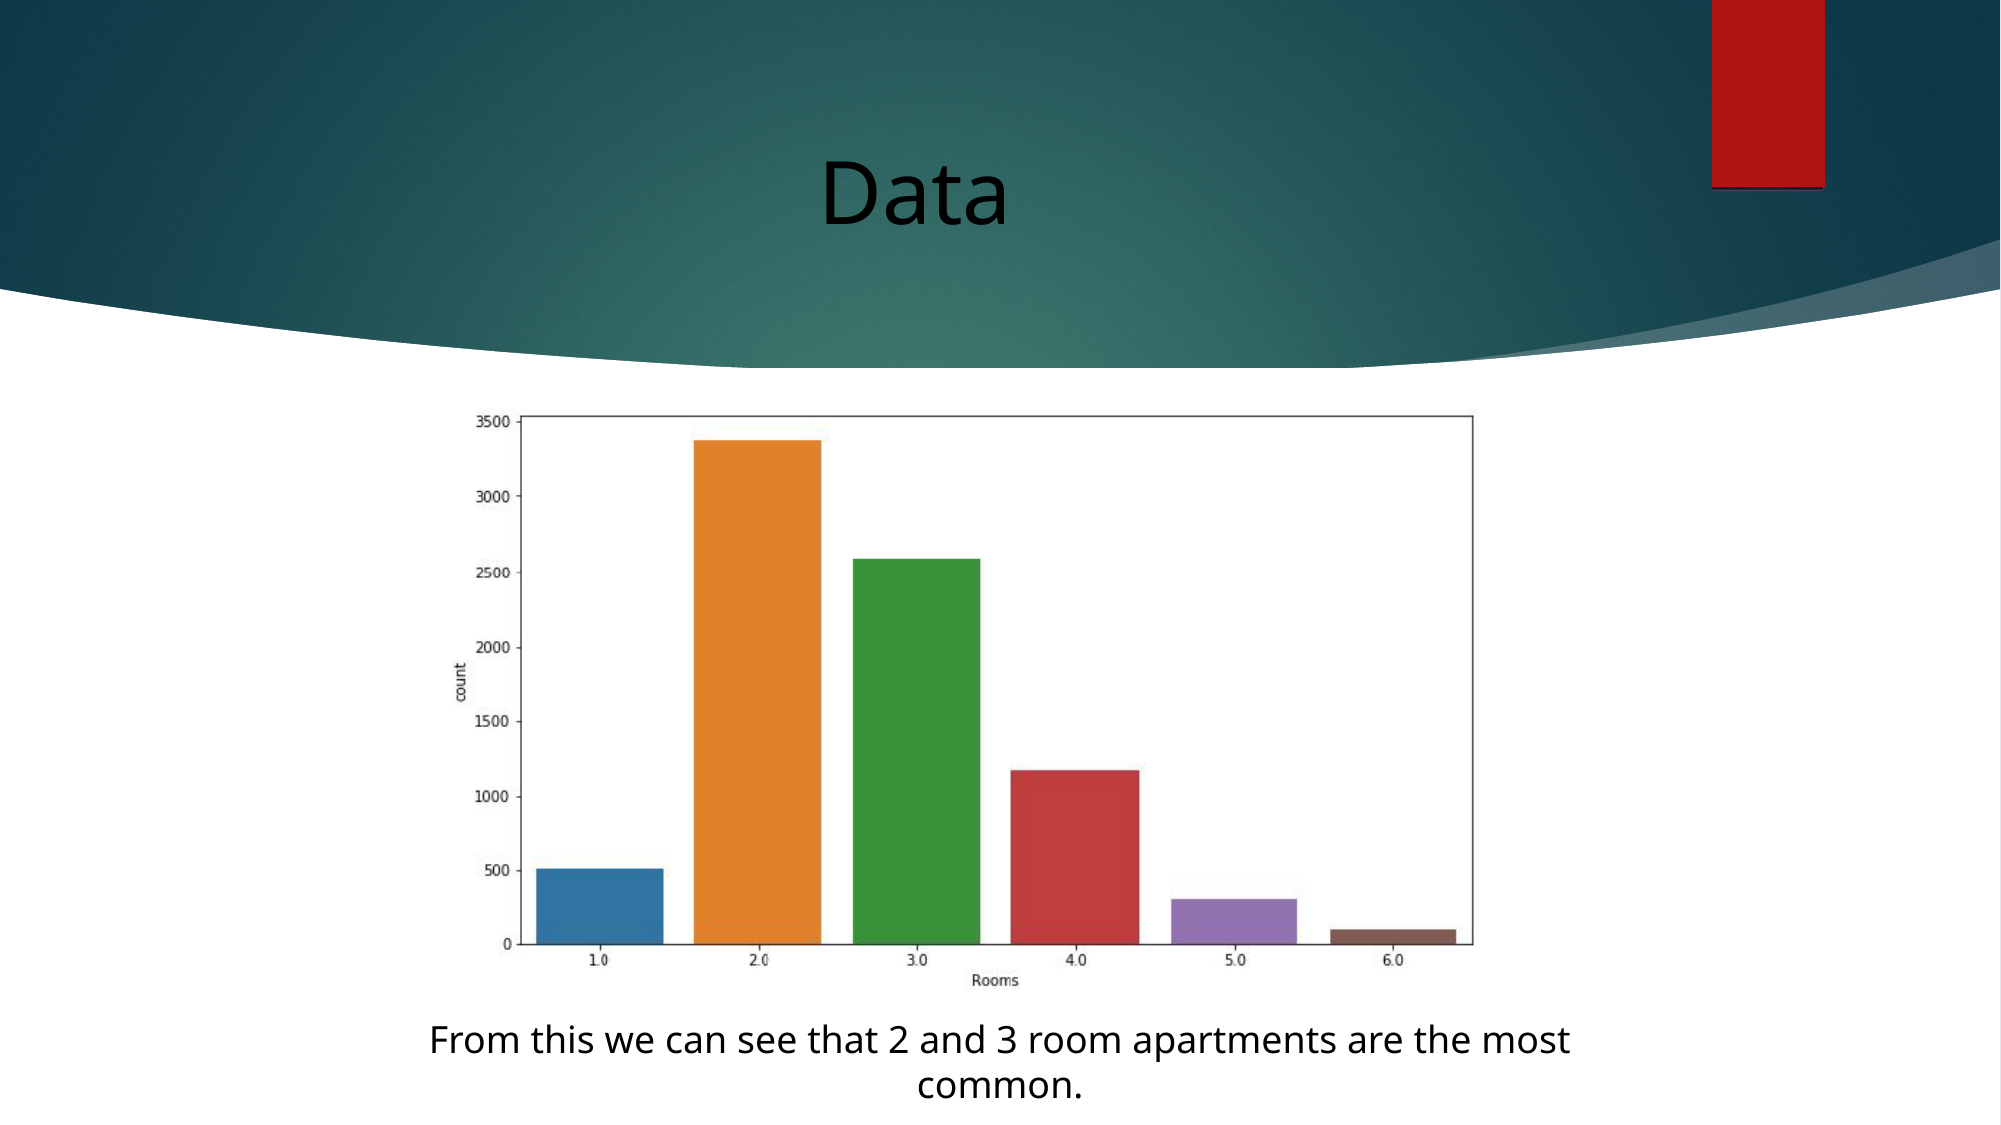

# Data
From this we can see that 2 and 3 room apartments are the most common.